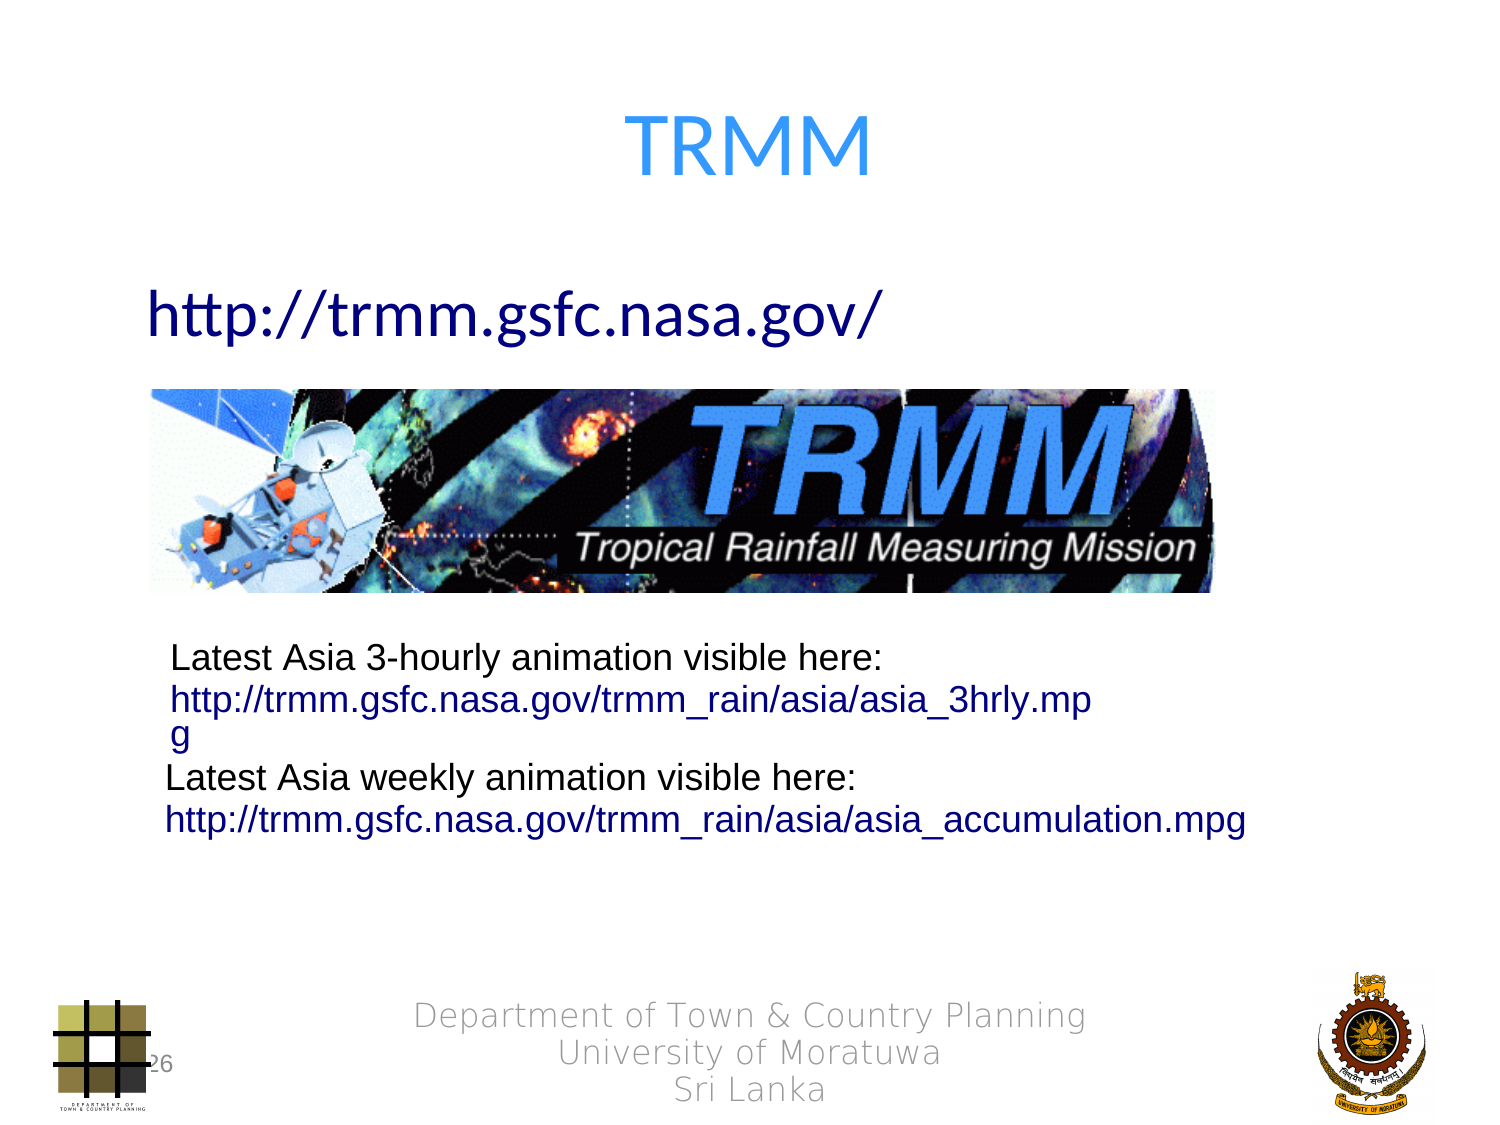

# TRMM
http://trmm.gsfc.nasa.gov/
Latest Asia 3-hourly animation visible here:
http://trmm.gsfc.nasa.gov/trmm_rain/asia/asia_3hrly.mpg
Latest Asia weekly animation visible here:
http://trmm.gsfc.nasa.gov/trmm_rain/asia/asia_accumulation.mpg